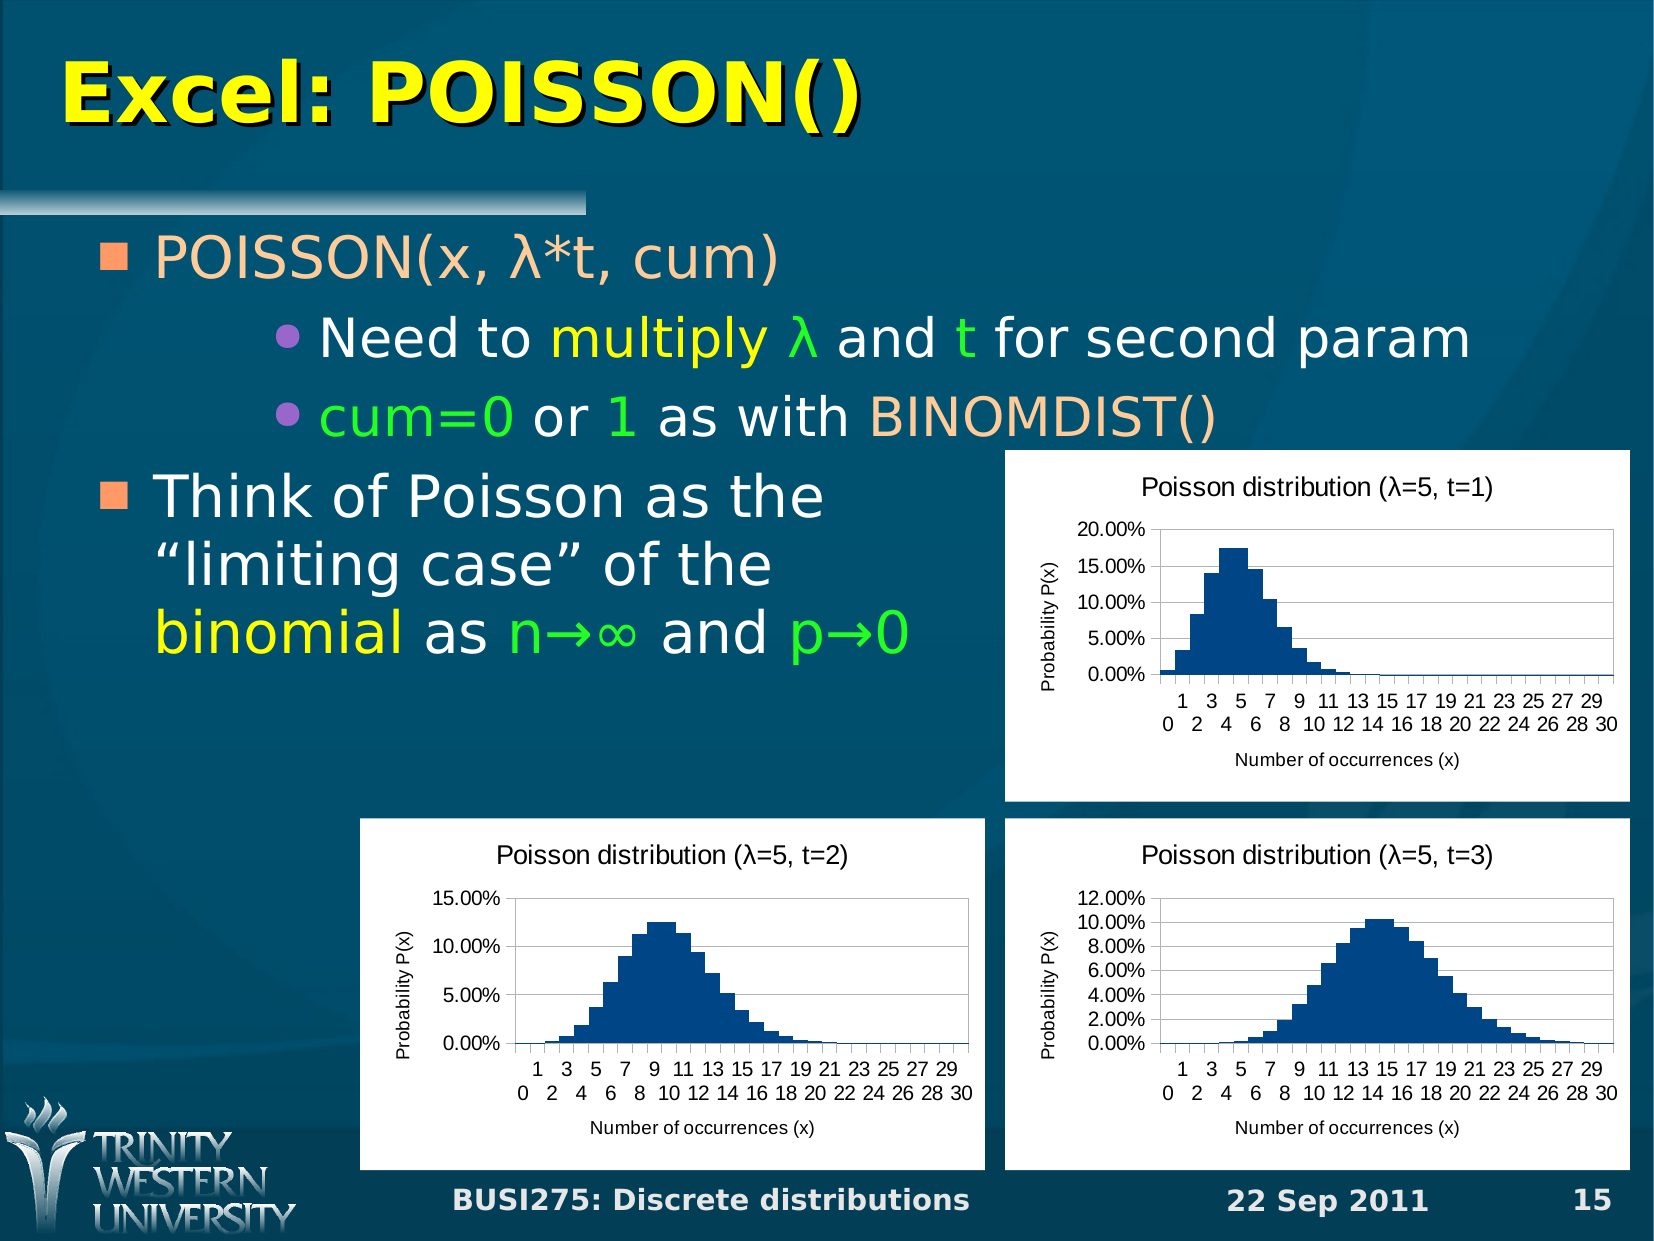

# Excel: POISSON()
POISSON(x, λ*t, cum)
Need to multiply λ and t for second param
cum=0 or 1 as with BINOMDIST()
Think of Poisson as the
“limiting case” of the
binomial as n→∞ and p→0
### Chart: Poisson distribution (λ=5, t=1)
| Category | P(x) |
|---|---|
| 0 | 0.00673794699908547 |
| 1 | 0.0336897349954273 |
| 2 | 0.0842243374885683 |
| 3 | 0.140373895814281 |
| 4 | 0.175467369767851 |
| 5 | 0.175467369767851 |
| 6 | 0.146222808139876 |
| 7 | 0.104444862957054 |
| 8 | 0.0652780393481588 |
| 9 | 0.0362655774156438 |
| 10 | 0.0181327887078219 |
| 11 | 0.00824217668537358 |
| 12 | 0.00343424028557233 |
| 13 | 0.00132086164829705 |
| 14 | 0.000471736302963232 |
| 15 | 0.000157245434321077 |
| 16 | 4.91391982253366e-05 |
| 17 | 1.44527053603931e-05 |
| 18 | 4.01464037788698e-06 |
| 19 | 1.05648430997026e-06 |
| 20 | 2.64121077492564e-07 |
| 21 | 6.2885970831563e-08 |
| 22 | 1.42922660980825e-08 |
| 23 | 3.10701436914837e-09 |
| 24 | 6.47294660239243e-10 |
| 25 | 1.29458932047849e-10 |
| 26 | 2.48959484707401e-11 |
| 27 | 4.61036082791484e-12 |
| 28 | 8.23278719270507e-13 |
| 29 | 1.41944606770777e-13 |
| 30 | 2.36574344617962e-14 |
### Chart: Poisson distribution (λ=5, t=2)
| Category | P(x) |
|---|---|
| 0 | 4.53999297624849e-05 |
| 1 | 0.000453999297624849 |
| 2 | 0.00226999648812424 |
| 3 | 0.00756665496041414 |
| 4 | 0.0189166374010354 |
| 5 | 0.0378332748020707 |
| 6 | 0.0630554580034512 |
| 7 | 0.090079225719216 |
| 8 | 0.11259903214902 |
| 9 | 0.125110035721133 |
| 10 | 0.125110035721133 |
| 11 | 0.113736396110121 |
| 12 | 0.0947803300917677 |
| 13 | 0.0729079462244367 |
| 14 | 0.0520771044460262 |
| 15 | 0.0347180696306841 |
| 16 | 0.0216987935191776 |
| 17 | 0.0127639961877515 |
| 18 | 0.00709110899319529 |
| 19 | 0.00373216262799752 |
| 20 | 0.00186608131399876 |
| 21 | 0.000888610149523219 |
| 22 | 0.000403913704328736 |
| 23 | 0.000175614654055972 |
| 24 | 7.31727725233217e-05 |
| 25 | 2.92691090093287e-05 |
| 26 | 1.12573496189726e-05 |
| 27 | 4.16938874776762e-06 |
| 28 | 1.48906740991701e-06 |
| 29 | 5.13471520661037e-07 |
| 30 | 1.71157173553679e-07 |
### Chart: Poisson distribution (λ=5, t=3)
| Category | P(x) |
|---|---|
| 0 | 3.05902320501826e-07 |
| 1 | 4.58853480752739e-06 |
| 2 | 3.44140110564554e-05 |
| 3 | 0.000172070055282277 |
| 4 | 0.000645262707308539 |
| 5 | 0.00193578812192562 |
| 6 | 0.00483947030481404 |
| 7 | 0.0103702935103158 |
| 8 | 0.0194443003318421 |
| 9 | 0.0324071672197369 |
| 10 | 0.0486107508296053 |
| 11 | 0.0662873874949163 |
| 12 | 0.0828592343686454 |
| 13 | 0.0956068088868986 |
| 14 | 0.102435866664534 |
| 15 | 0.102435866664534 |
| 16 | 0.0960336249980008 |
| 17 | 0.0847355514688242 |
| 18 | 0.0706129595573535 |
| 19 | 0.0557470733347528 |
| 20 | 0.0418103050010646 |
| 21 | 0.029864503572189 |
| 22 | 0.0203621615264925 |
| 23 | 0.013279670560756 |
| 24 | 0.00829979410047248 |
| 25 | 0.00497987646028349 |
| 26 | 0.00287300565016355 |
| 27 | 0.00159611425009086 |
| 28 | 0.000855061205405819 |
| 29 | 0.000442273037278872 |
| 30 | 0.000221136518639436 |BUSI275: Discrete distributions
22 Sep 2011
15